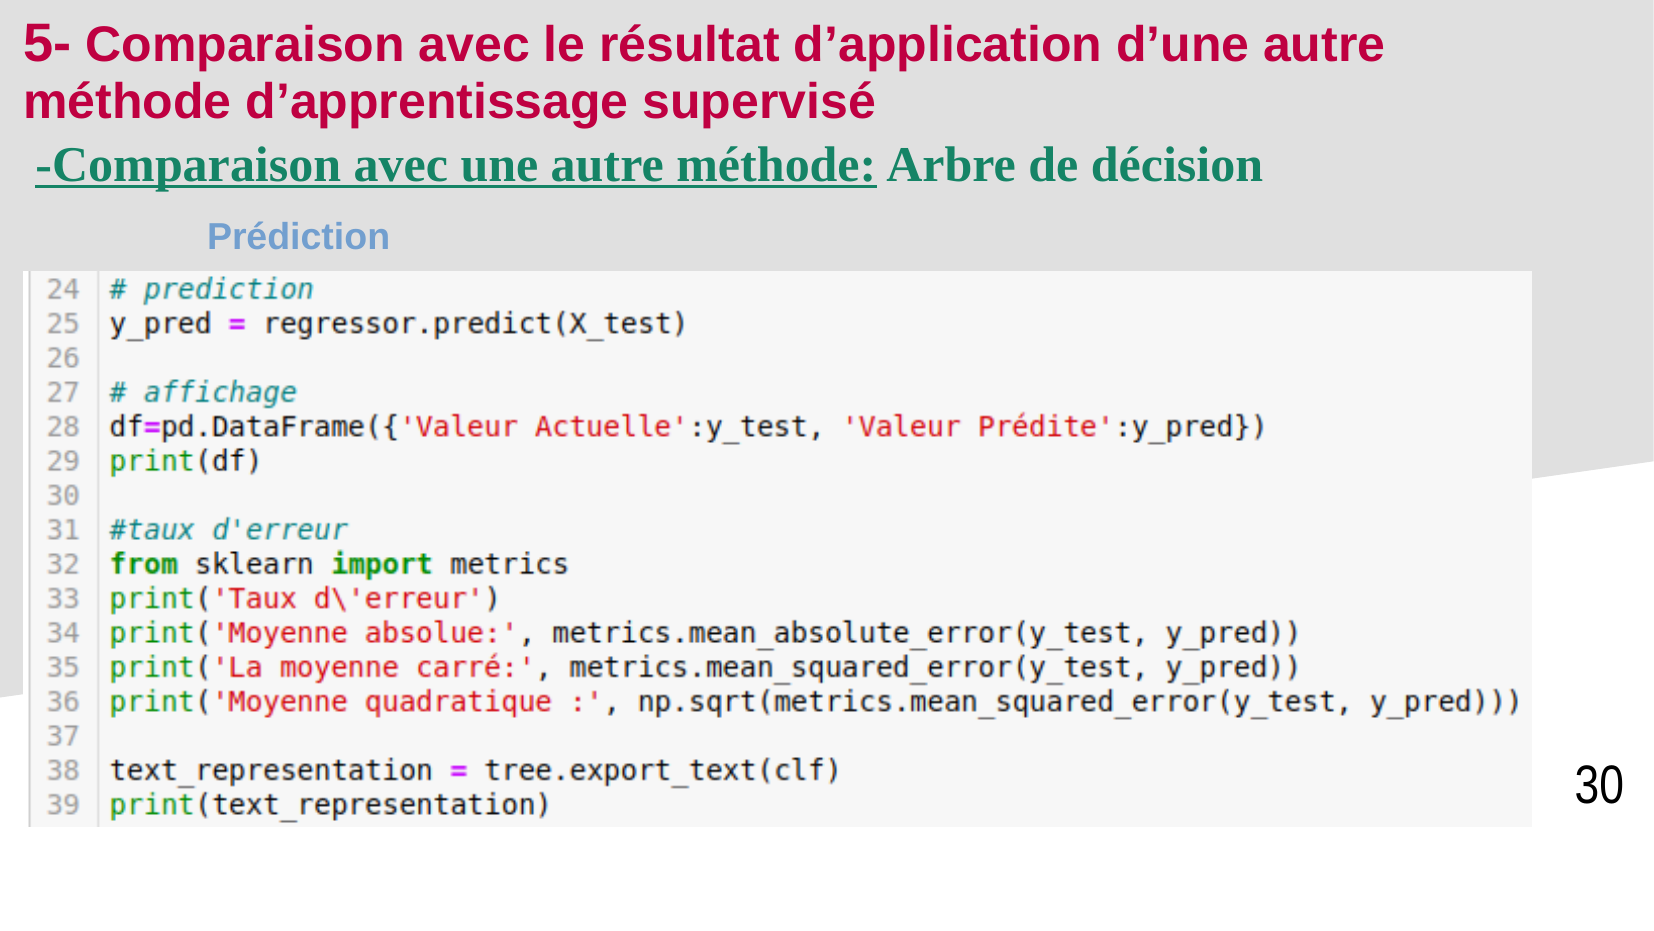

# 5- Comparaison avec le résultat d’application d’une autre méthode d’apprentissage supervisé
-Comparaison avec une autre méthode: Arbre de décision
Prédiction
30